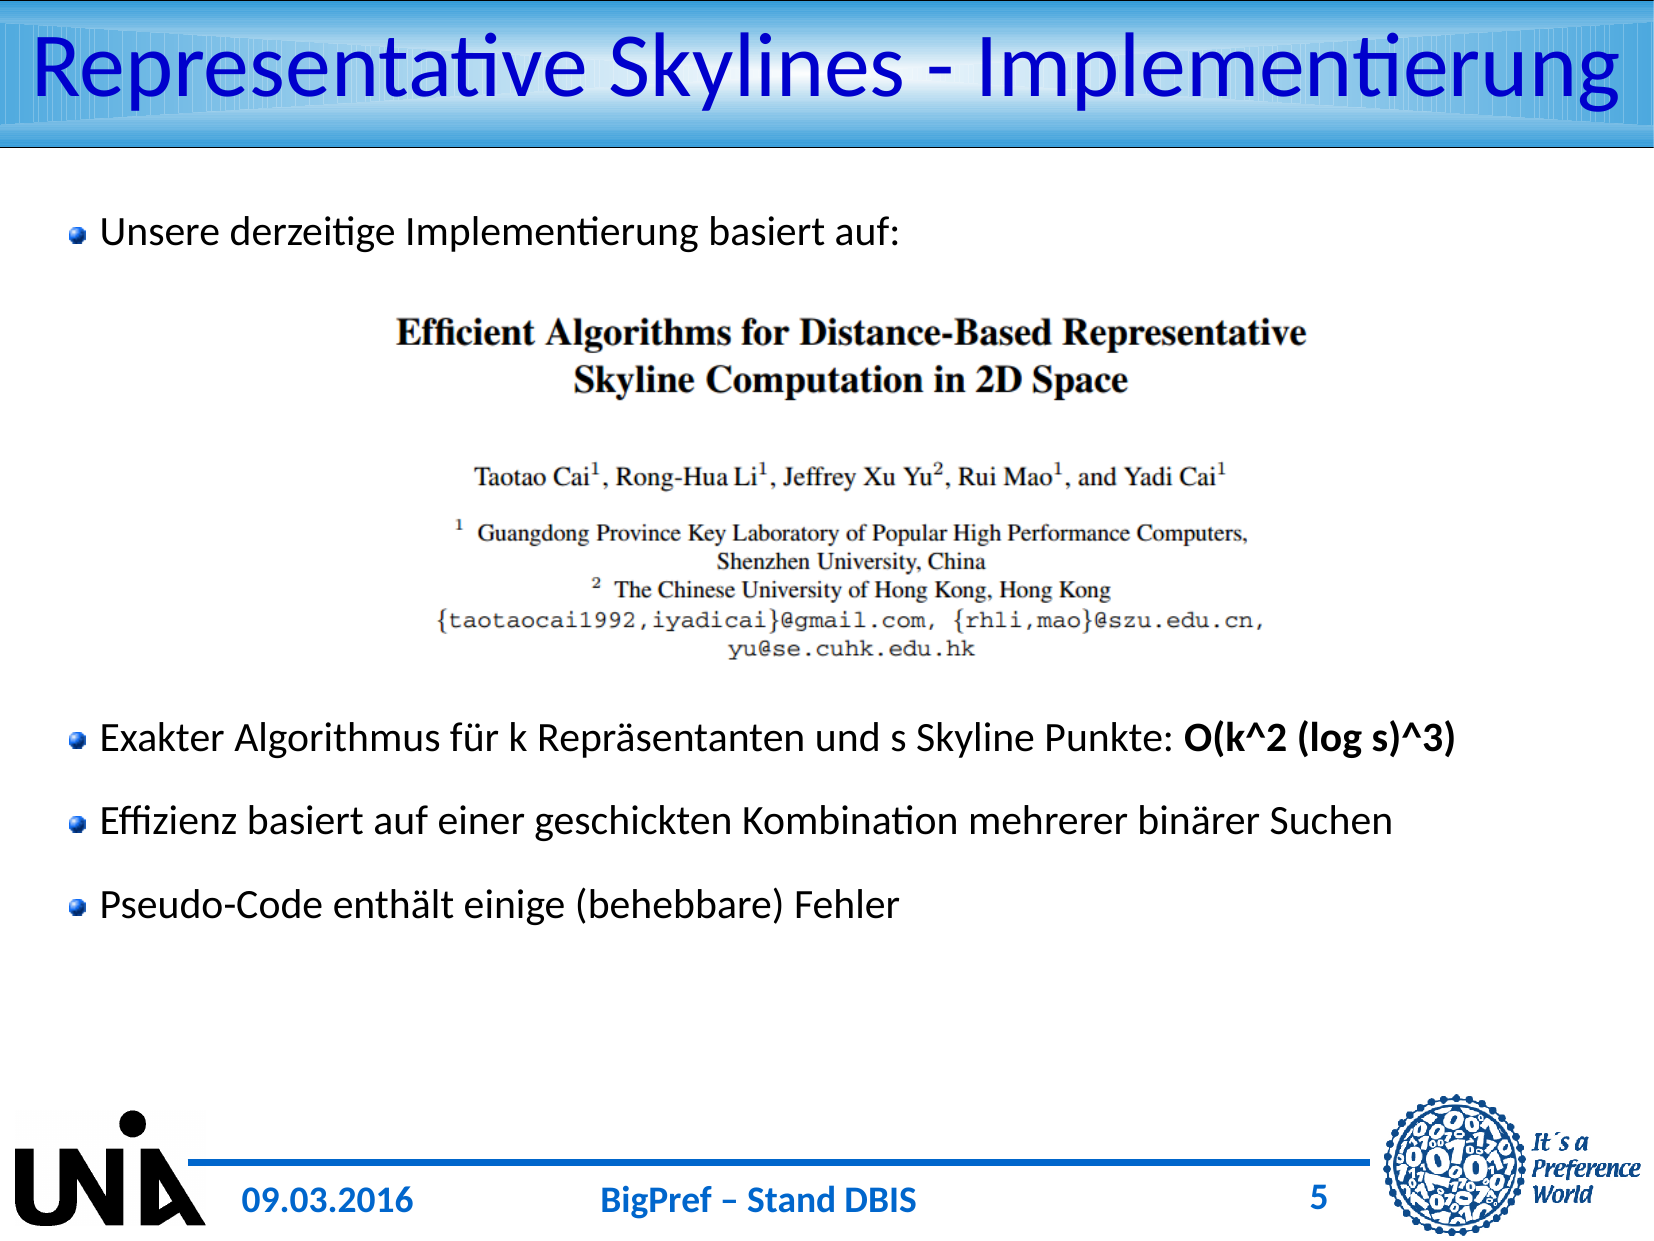

# Representative Skylines - Implementierung
Unsere derzeitige Implementierung basiert auf:
Exakter Algorithmus für k Repräsentanten und s Skyline Punkte: O(k^2 (log s)^3)
Effizienz basiert auf einer geschickten Kombination mehrerer binärer Suchen
Pseudo-Code enthält einige (behebbare) Fehler